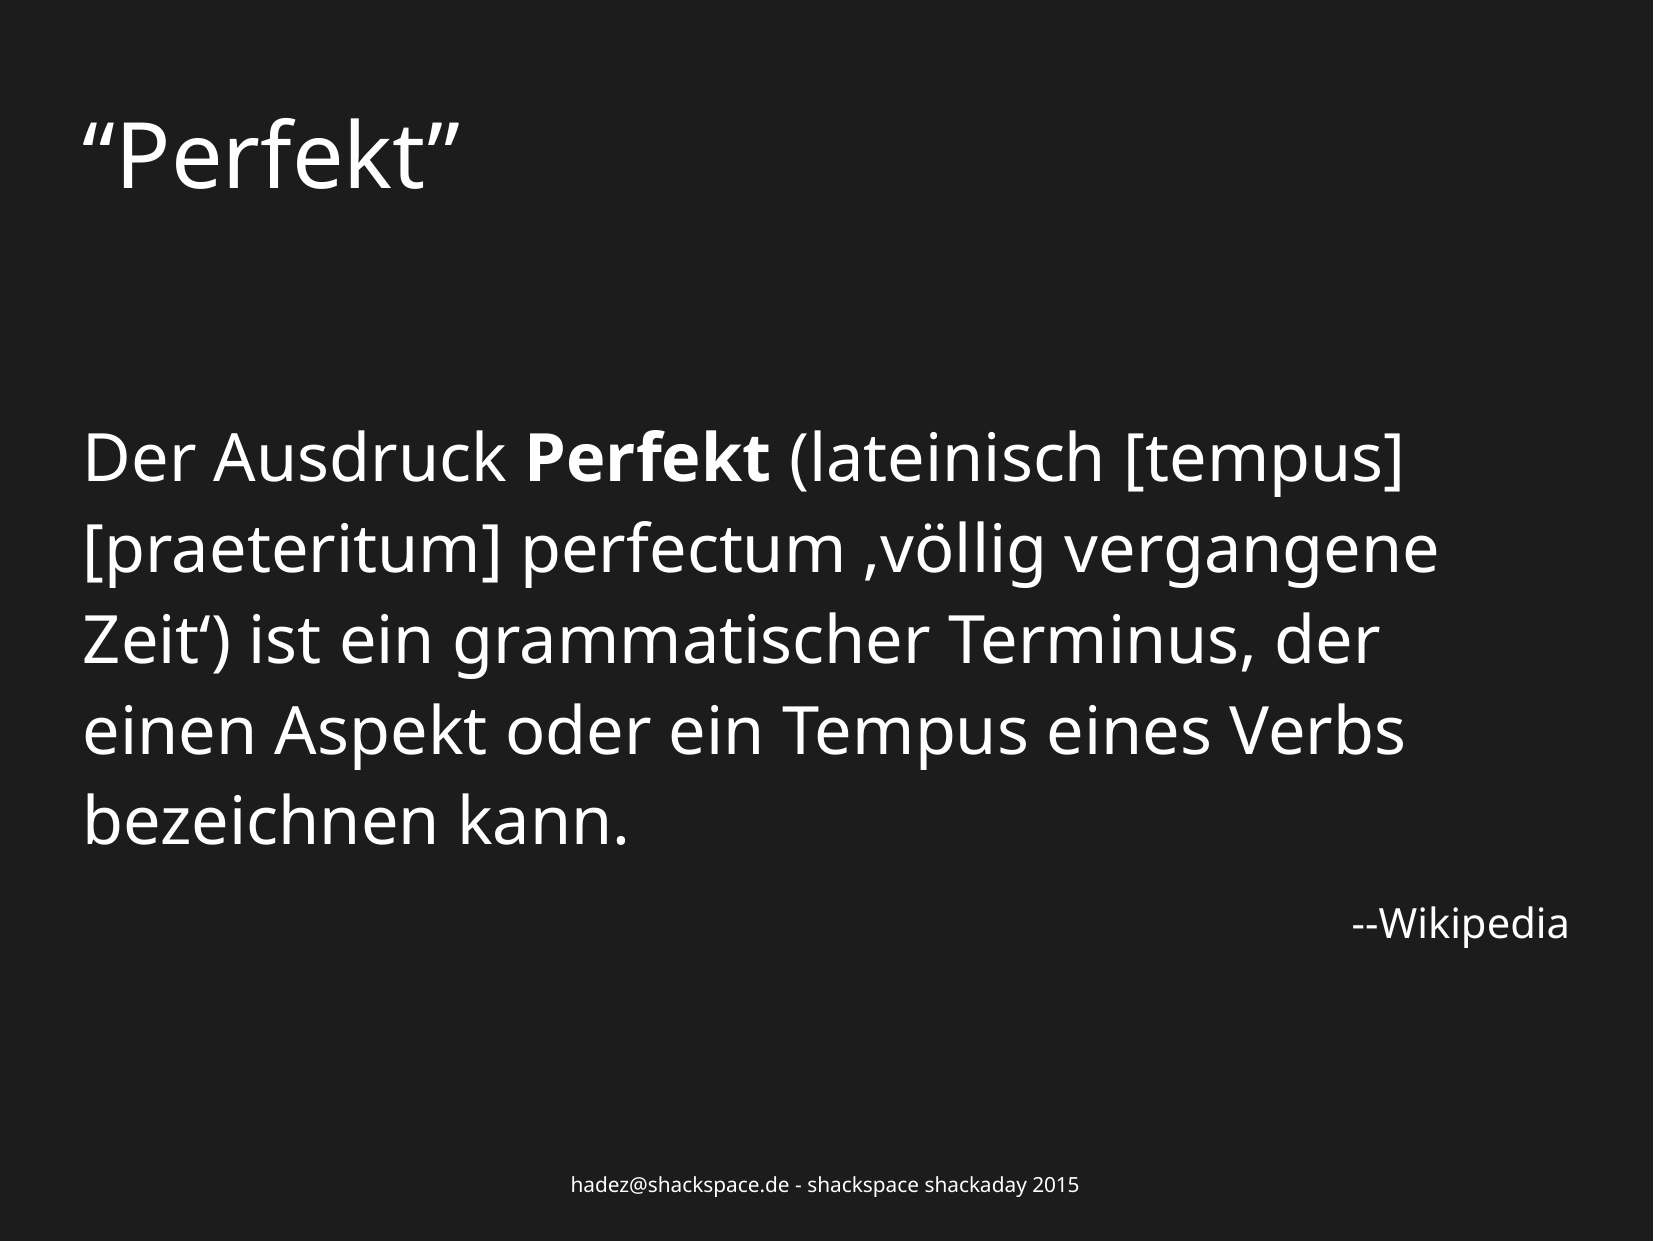

# “Perfekt”
Der Ausdruck Perfekt (lateinisch [tempus] [praeteritum] perfectum ‚völlig vergangene Zeit‘) ist ein grammatischer Terminus, der einen Aspekt oder ein Tempus eines Verbs bezeichnen kann.
--Wikipedia